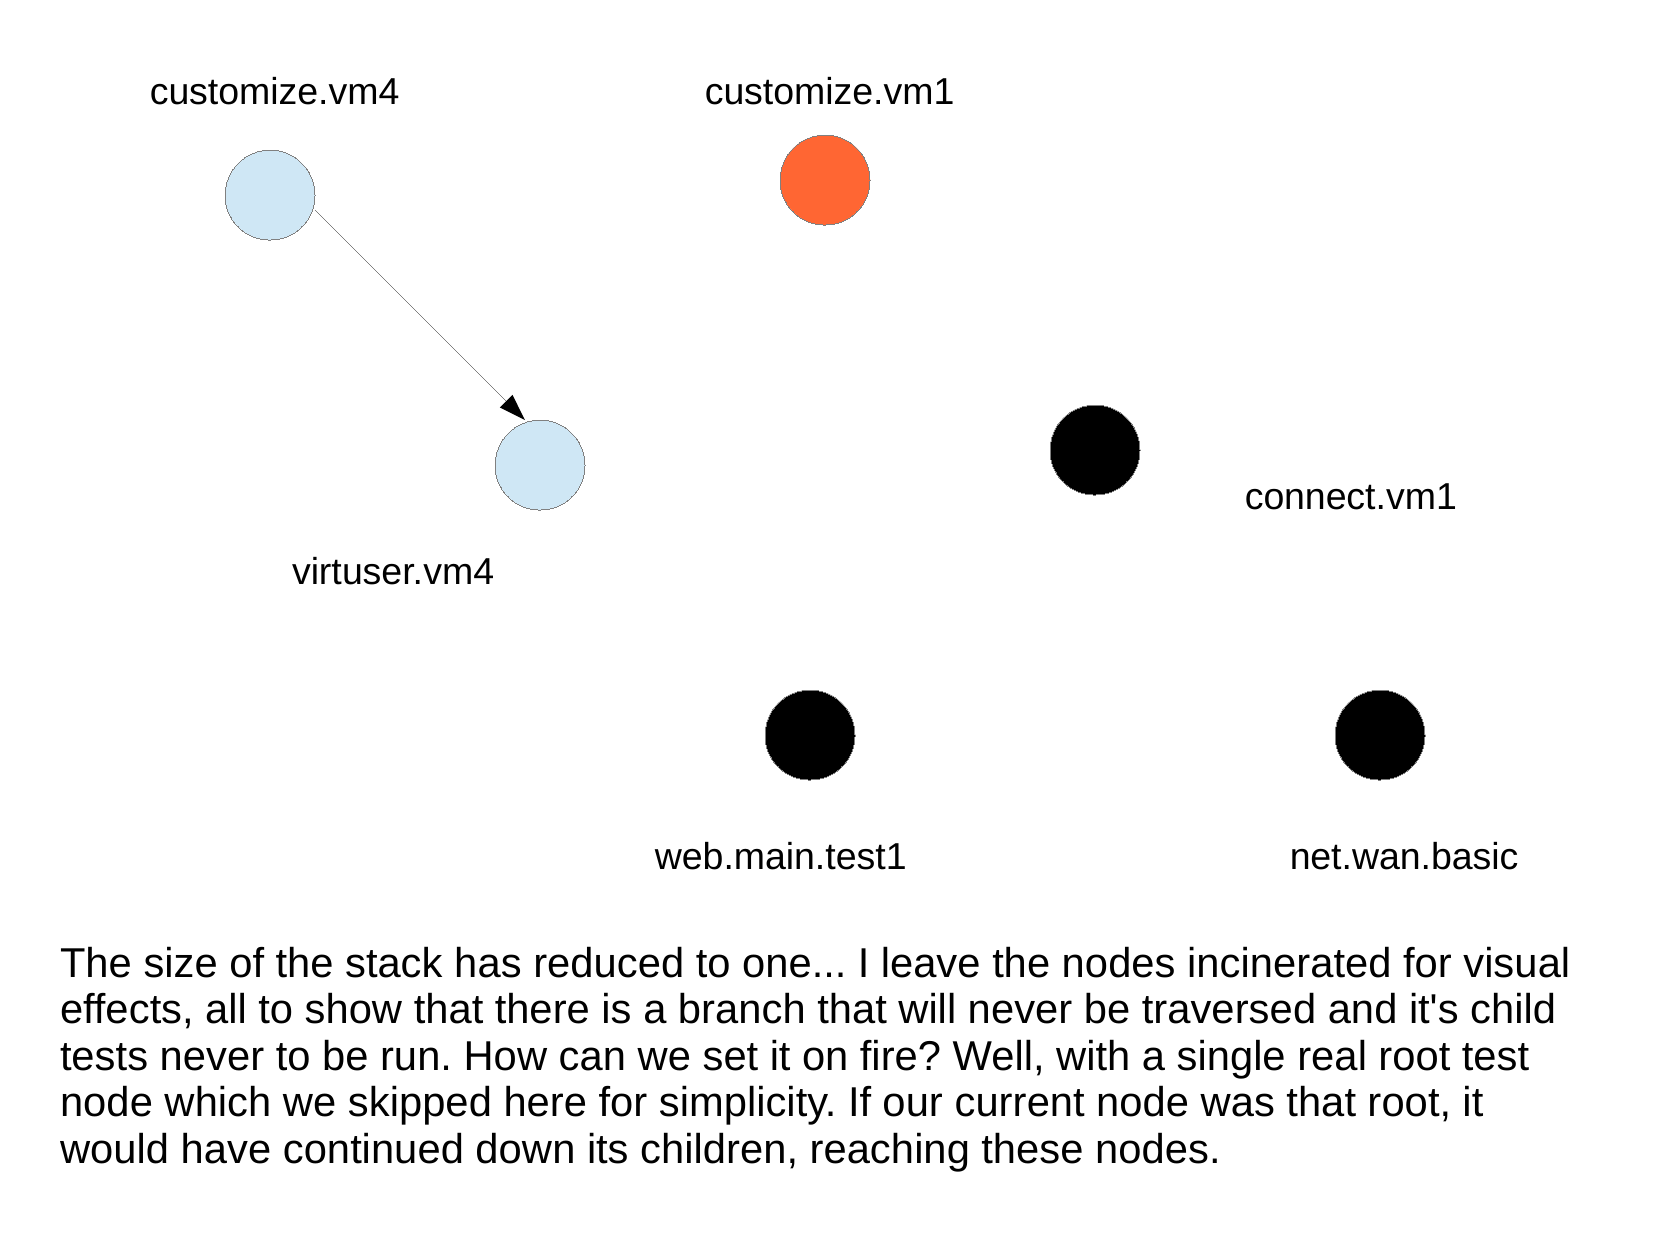

customize.vm4
customize.vm1
connect.vm1
virtuser.vm4
web.main.test1
net.wan.basic
The size of the stack has reduced to one... I leave the nodes incinerated for visual effects, all to show that there is a branch that will never be traversed and it's child tests never to be run. How can we set it on fire? Well, with a single real root test node which we skipped here for simplicity. If our current node was that root, it would have continued down its children, reaching these nodes.